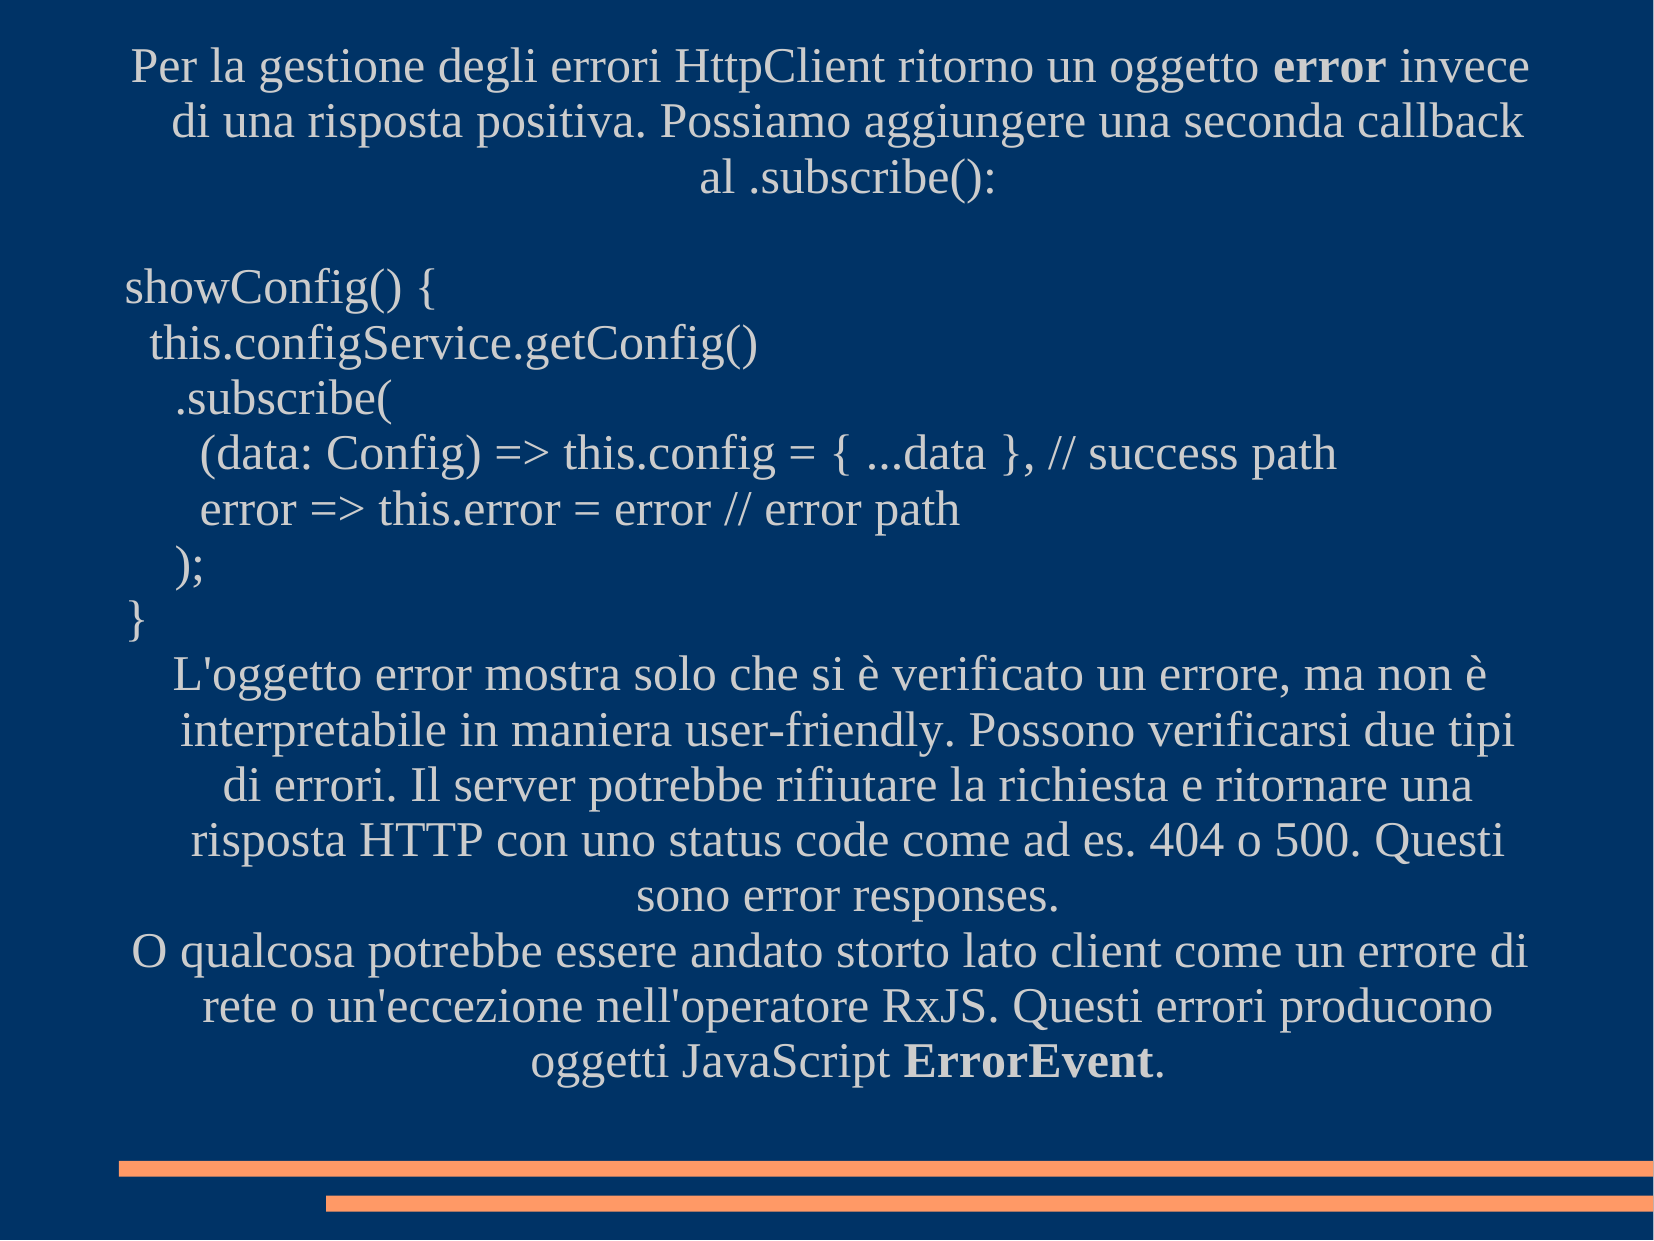

# Per la gestione degli errori HttpClient ritorno un oggetto error invece di una risposta positiva. Possiamo aggiungere una seconda callback al .subscribe():
showConfig() {
 this.configService.getConfig()
 .subscribe(
 (data: Config) => this.config = { ...data }, // success path
 error => this.error = error // error path
 );
}
L'oggetto error mostra solo che si è verificato un errore, ma non è interpretabile in maniera user-friendly. Possono verificarsi due tipi di errori. Il server potrebbe rifiutare la richiesta e ritornare una risposta HTTP con uno status code come ad es. 404 o 500. Questi sono error responses.
O qualcosa potrebbe essere andato storto lato client come un errore di rete o un'eccezione nell'operatore RxJS. Questi errori producono oggetti JavaScript ErrorEvent.